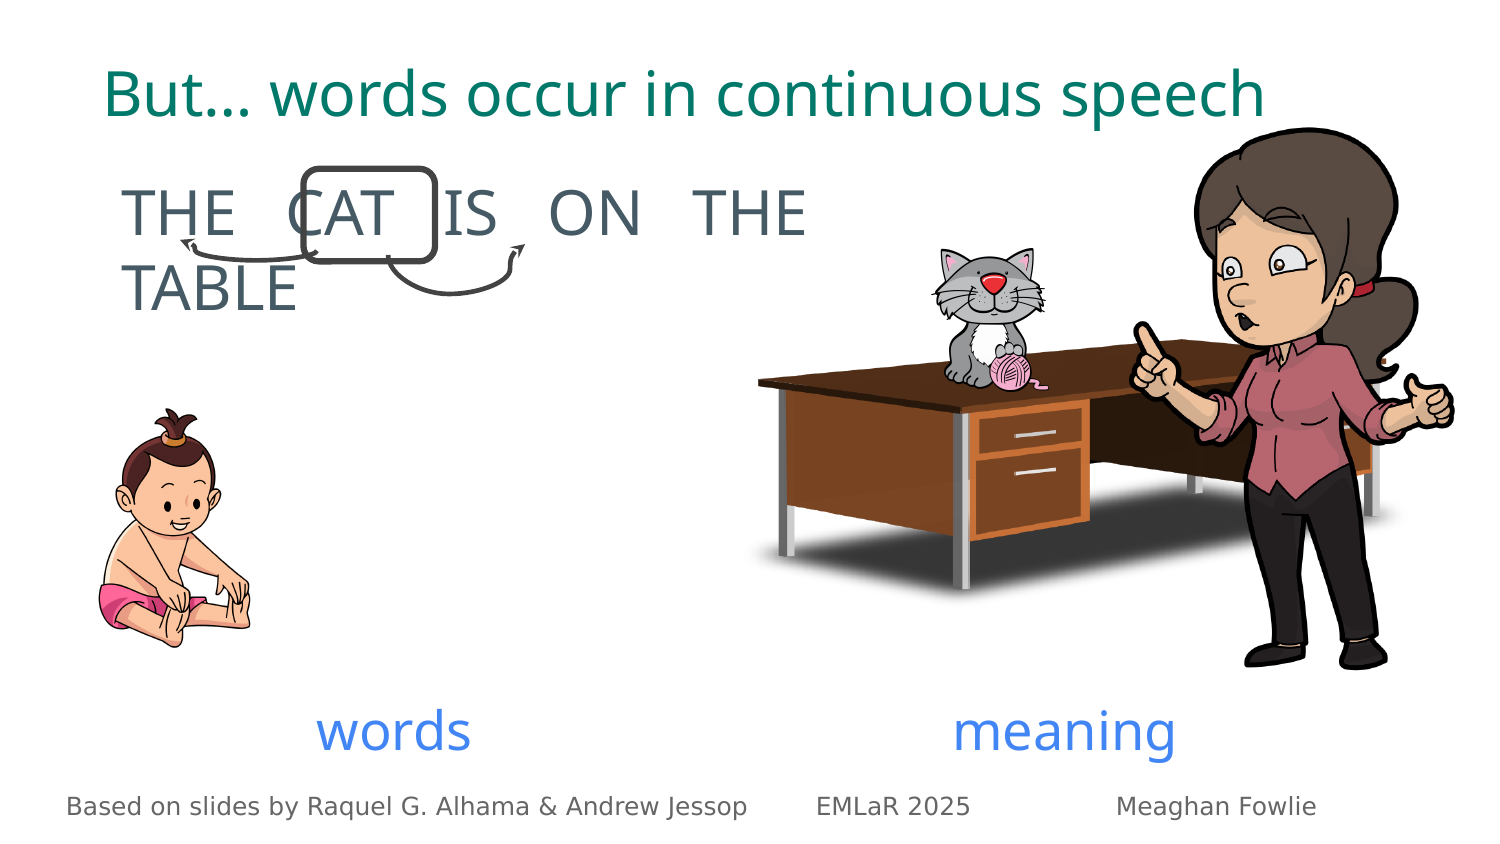

But… words occur in continuous speech
THE CAT IS ON THE TABLE
words
meaning